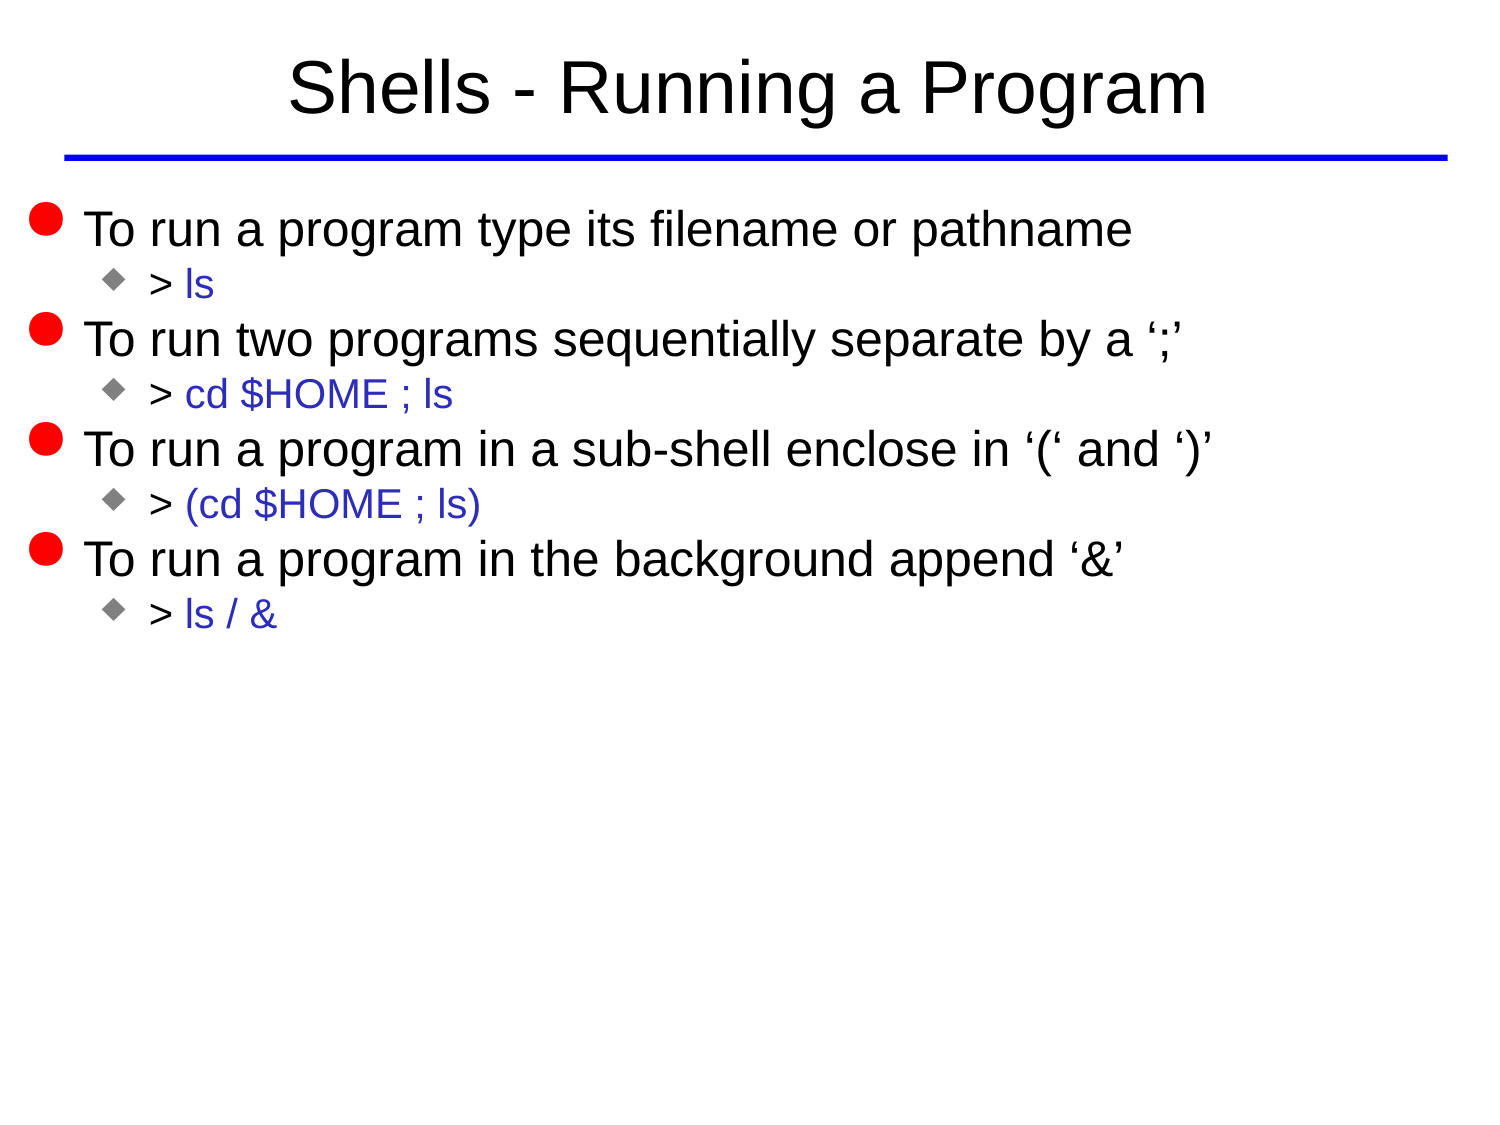

# Shells - Running a Program
To run a program type its filename or pathname
> ls
To run two programs sequentially separate by a ‘;’
> cd $HOME ; ls
To run a program in a sub-shell enclose in ‘(‘ and ‘)’
> (cd $HOME ; ls)
To run a program in the background append ‘&’
> ls / &